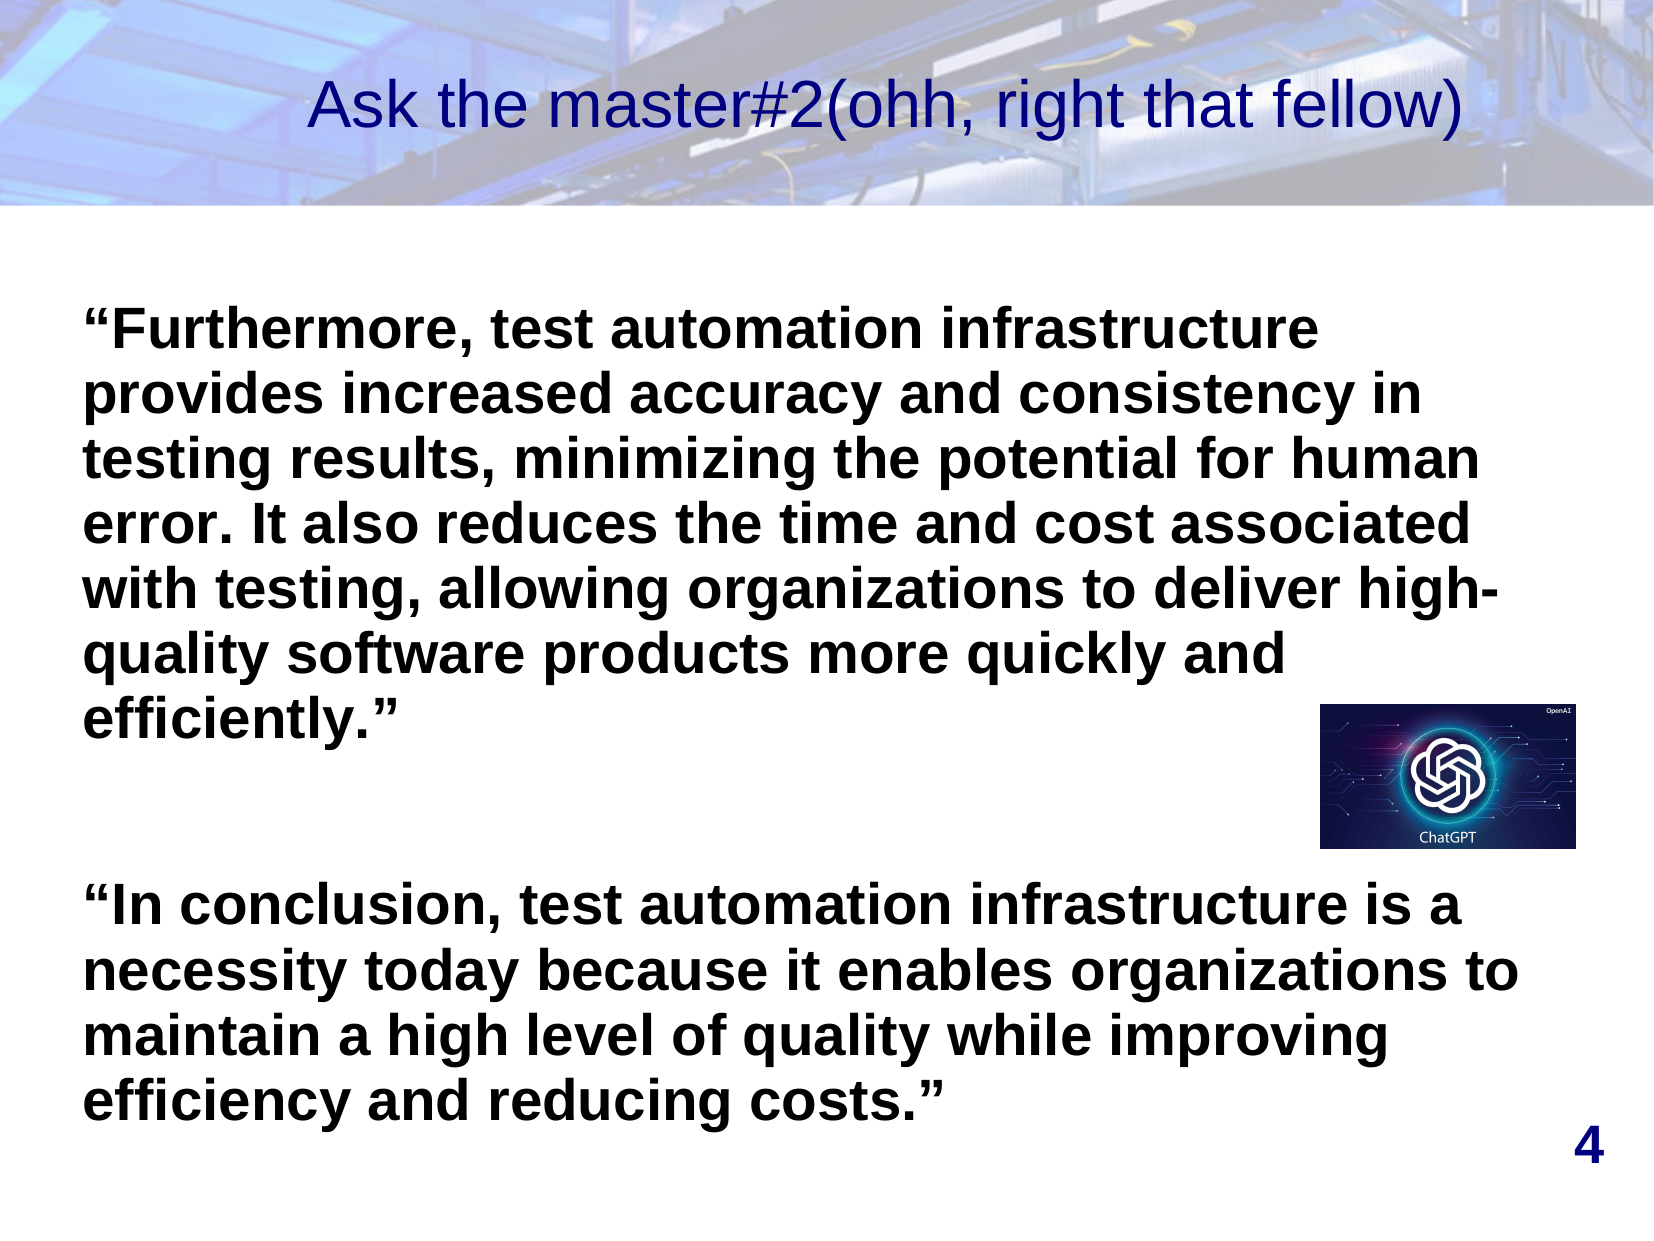

# Ask the master#2(ohh, right that fellow)
“Furthermore, test automation infrastructure provides increased accuracy and consistency in testing results, minimizing the potential for human error. It also reduces the time and cost associated with testing, allowing organizations to deliver high-quality software products more quickly and efficiently.”
“In conclusion, test automation infrastructure is a necessity today because it enables organizations to maintain a high level of quality while improving efficiency and reducing costs.”
4